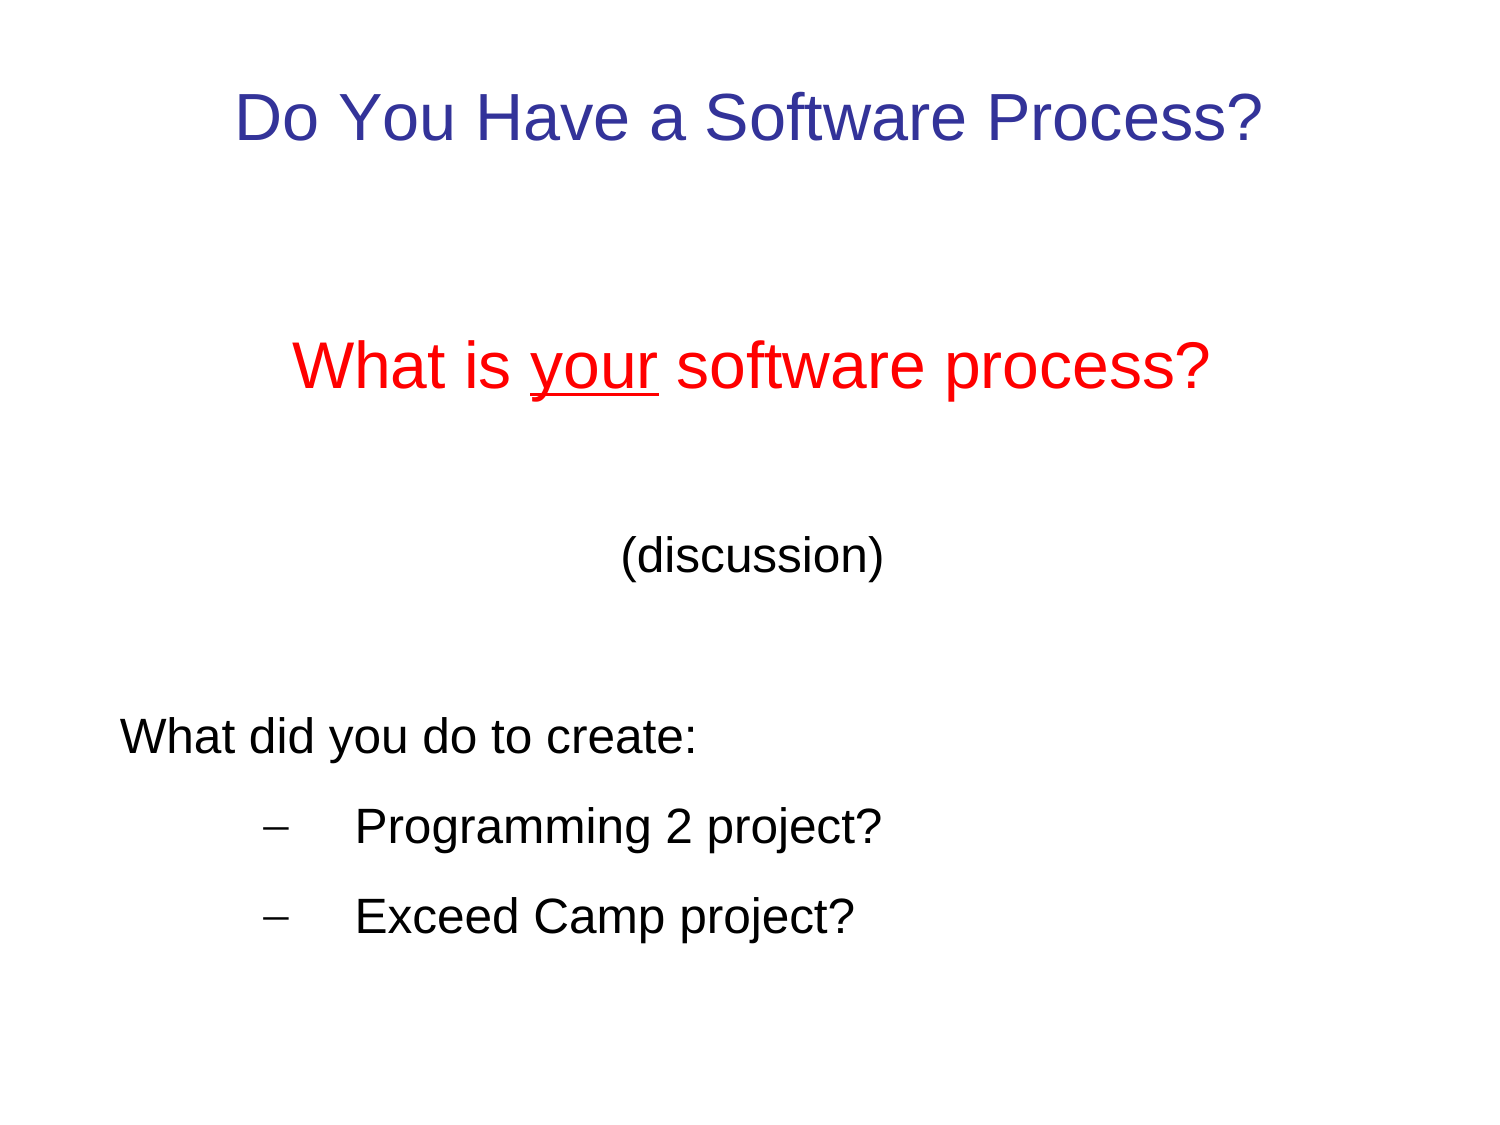

# Do You Have a Software Process?
What is your software process?
(discussion)
What did you do to create:
Programming 2 project?
Exceed Camp project?